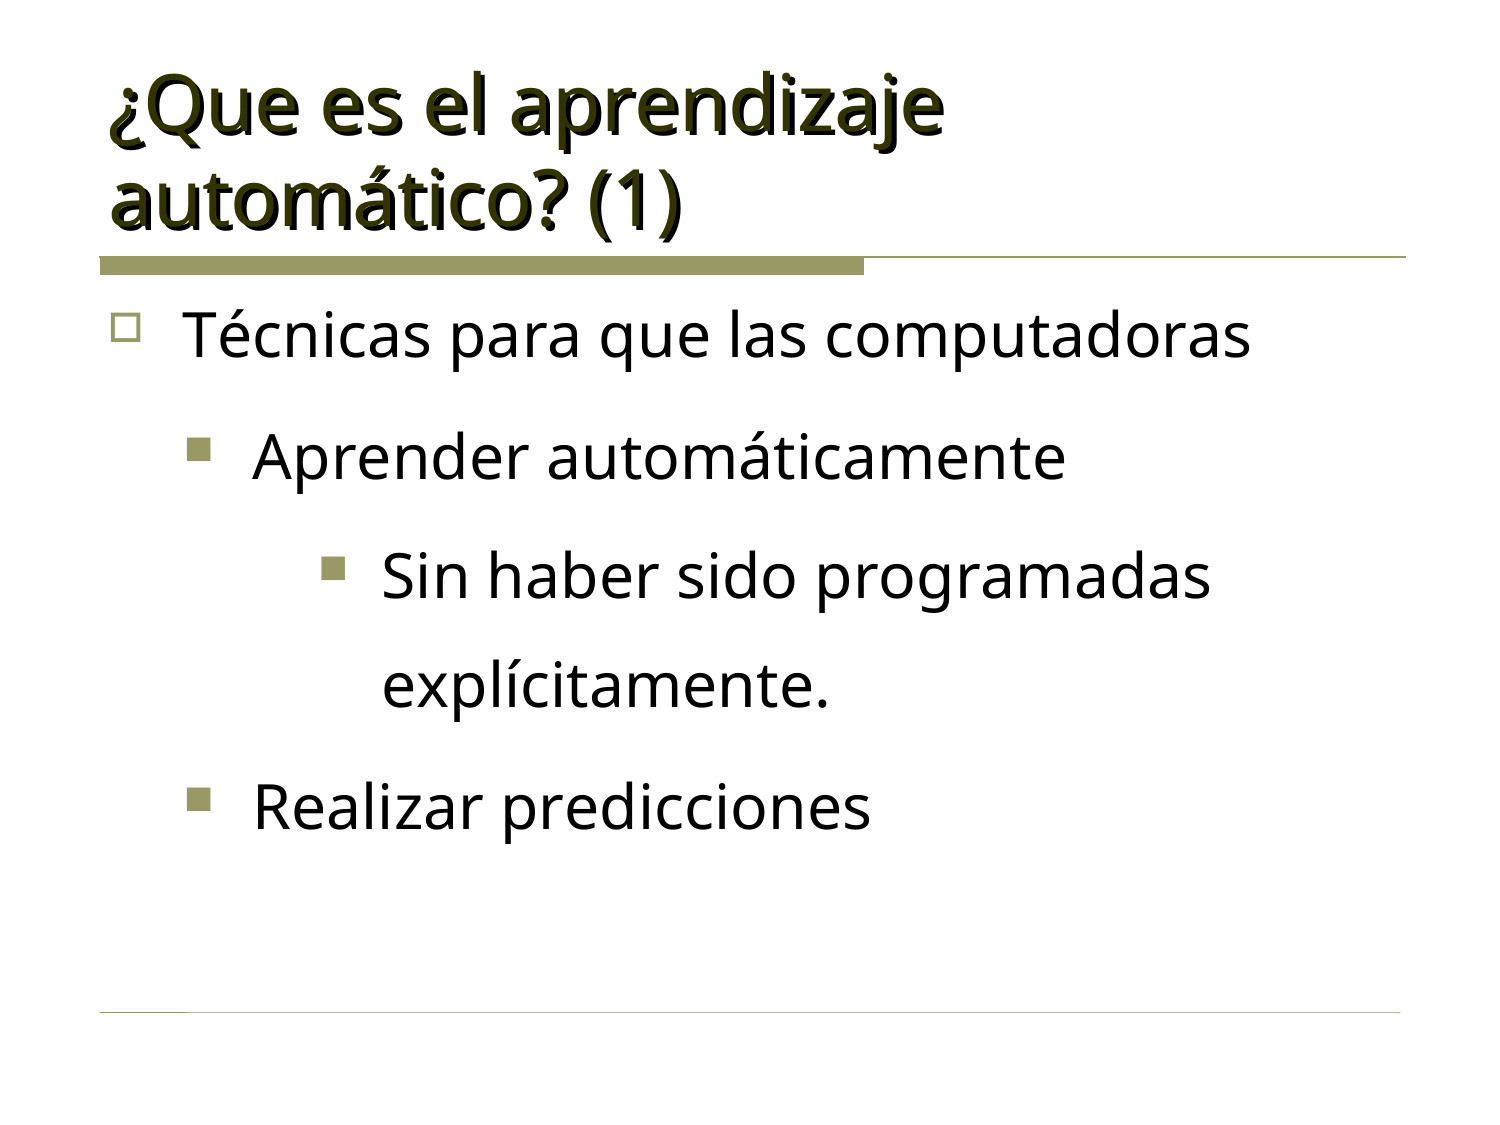

# ¿Que es el aprendizaje automático? (1)
Técnicas para que las computadoras
Aprender automáticamente
Sin haber sido programadas explícitamente.
Realizar predicciones